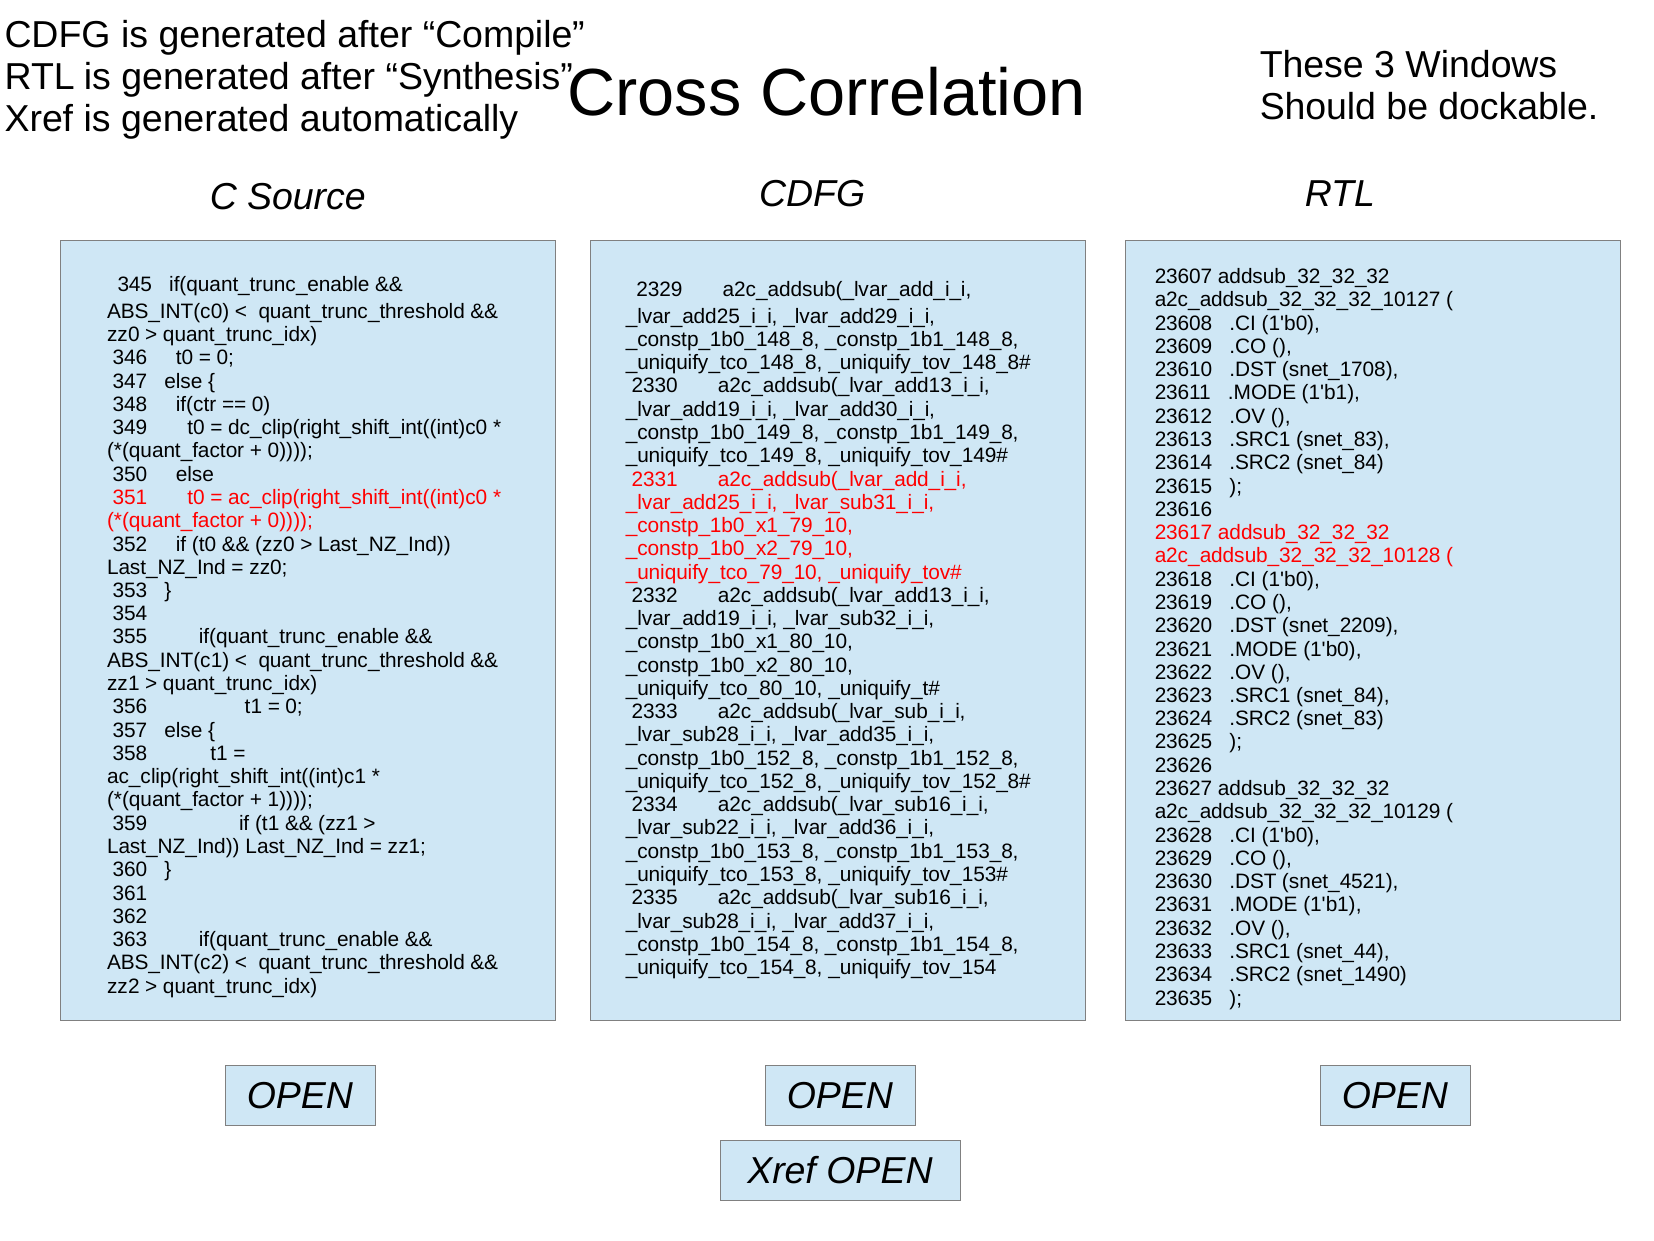

CDFG is generated after “Compile”
RTL is generated after “Synthesis”
Xref is generated automatically
These 3 Windows
Should be dockable.
# Cross Correlation
CDFG
RTL
C Source
 345 if(quant_trunc_enable && ABS_INT(c0) < quant_trunc_threshold && zz0 > quant_trunc_idx)
 346 t0 = 0;
 347 else {
 348 if(ctr == 0)
 349 t0 = dc_clip(right_shift_int((int)c0 * (*(quant_factor + 0))));
 350 else
 351 t0 = ac_clip(right_shift_int((int)c0 * (*(quant_factor + 0))));
 352 if (t0 && (zz0 > Last_NZ_Ind)) Last_NZ_Ind = zz0;
 353 }
 354
 355 if(quant_trunc_enable && ABS_INT(c1) < quant_trunc_threshold && zz1 > quant_trunc_idx)
 356 t1 = 0;
 357 else {
 358 t1 = ac_clip(right_shift_int((int)c1 * (*(quant_factor + 1))));
 359 if (t1 && (zz1 > Last_NZ_Ind)) Last_NZ_Ind = zz1;
 360 }
 361
 362
 363 if(quant_trunc_enable && ABS_INT(c2) < quant_trunc_threshold && zz2 > quant_trunc_idx)
 2329 a2c_addsub(_lvar_add_i_i, _lvar_add25_i_i, _lvar_add29_i_i, _constp_1b0_148_8, _constp_1b1_148_8, _uniquify_tco_148_8, _uniquify_tov_148_8#
 2330 a2c_addsub(_lvar_add13_i_i, _lvar_add19_i_i, _lvar_add30_i_i, _constp_1b0_149_8, _constp_1b1_149_8, _uniquify_tco_149_8, _uniquify_tov_149#
 2331 a2c_addsub(_lvar_add_i_i, _lvar_add25_i_i, _lvar_sub31_i_i, _constp_1b0_x1_79_10, _constp_1b0_x2_79_10, _uniquify_tco_79_10, _uniquify_tov#
 2332 a2c_addsub(_lvar_add13_i_i, _lvar_add19_i_i, _lvar_sub32_i_i, _constp_1b0_x1_80_10, _constp_1b0_x2_80_10, _uniquify_tco_80_10, _uniquify_t#
 2333 a2c_addsub(_lvar_sub_i_i, _lvar_sub28_i_i, _lvar_add35_i_i, _constp_1b0_152_8, _constp_1b1_152_8, _uniquify_tco_152_8, _uniquify_tov_152_8#
 2334 a2c_addsub(_lvar_sub16_i_i, _lvar_sub22_i_i, _lvar_add36_i_i, _constp_1b0_153_8, _constp_1b1_153_8, _uniquify_tco_153_8, _uniquify_tov_153#
 2335 a2c_addsub(_lvar_sub16_i_i, _lvar_sub28_i_i, _lvar_add37_i_i, _constp_1b0_154_8, _constp_1b1_154_8, _uniquify_tco_154_8, _uniquify_tov_154
23607 addsub_32_32_32 a2c_addsub_32_32_32_10127 (
23608 .CI (1'b0),
23609 .CO (),
23610 .DST (snet_1708),
23611 .MODE (1'b1),
23612 .OV (),
23613 .SRC1 (snet_83),
23614 .SRC2 (snet_84)
23615 );
23616
23617 addsub_32_32_32 a2c_addsub_32_32_32_10128 (
23618 .CI (1'b0),
23619 .CO (),
23620 .DST (snet_2209),
23621 .MODE (1'b0),
23622 .OV (),
23623 .SRC1 (snet_84),
23624 .SRC2 (snet_83)
23625 );
23626
23627 addsub_32_32_32 a2c_addsub_32_32_32_10129 (
23628 .CI (1'b0),
23629 .CO (),
23630 .DST (snet_4521),
23631 .MODE (1'b1),
23632 .OV (),
23633 .SRC1 (snet_44),
23634 .SRC2 (snet_1490)
23635 );
OPEN
OPEN
OPEN
Xref OPEN